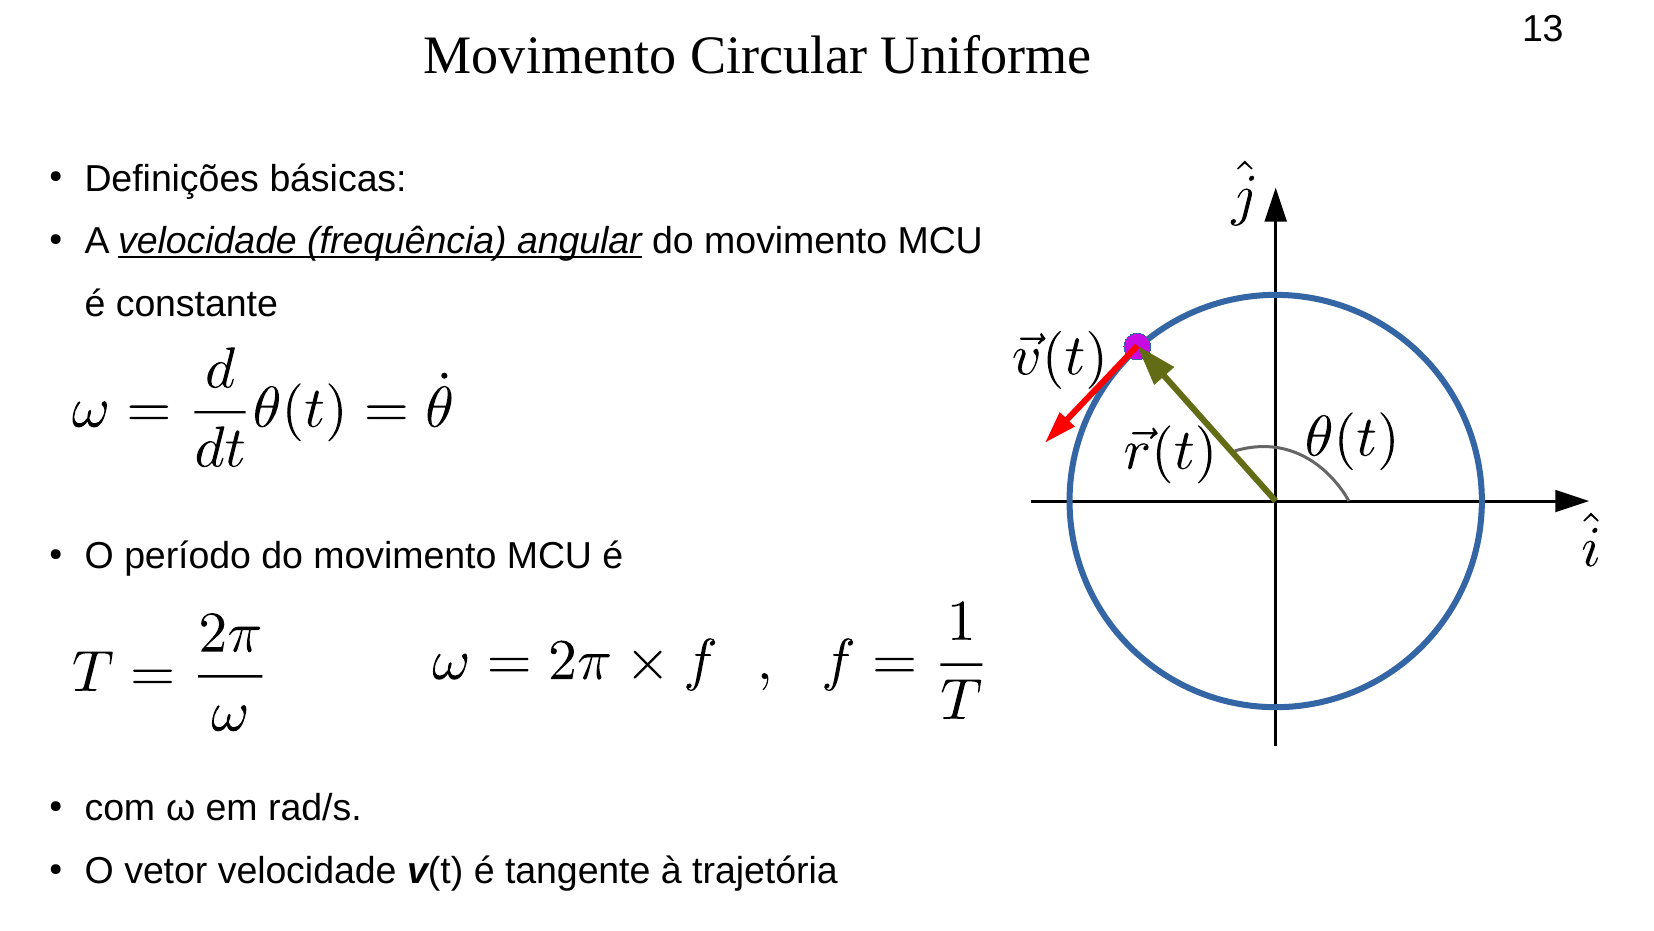

Movimento Circular Uniforme
Definições básicas:
A velocidade (frequência) angular do movimento MCU é constante
O período do movimento MCU é
com ω em rad/s.
O vetor velocidade v(t) é tangente à trajetória